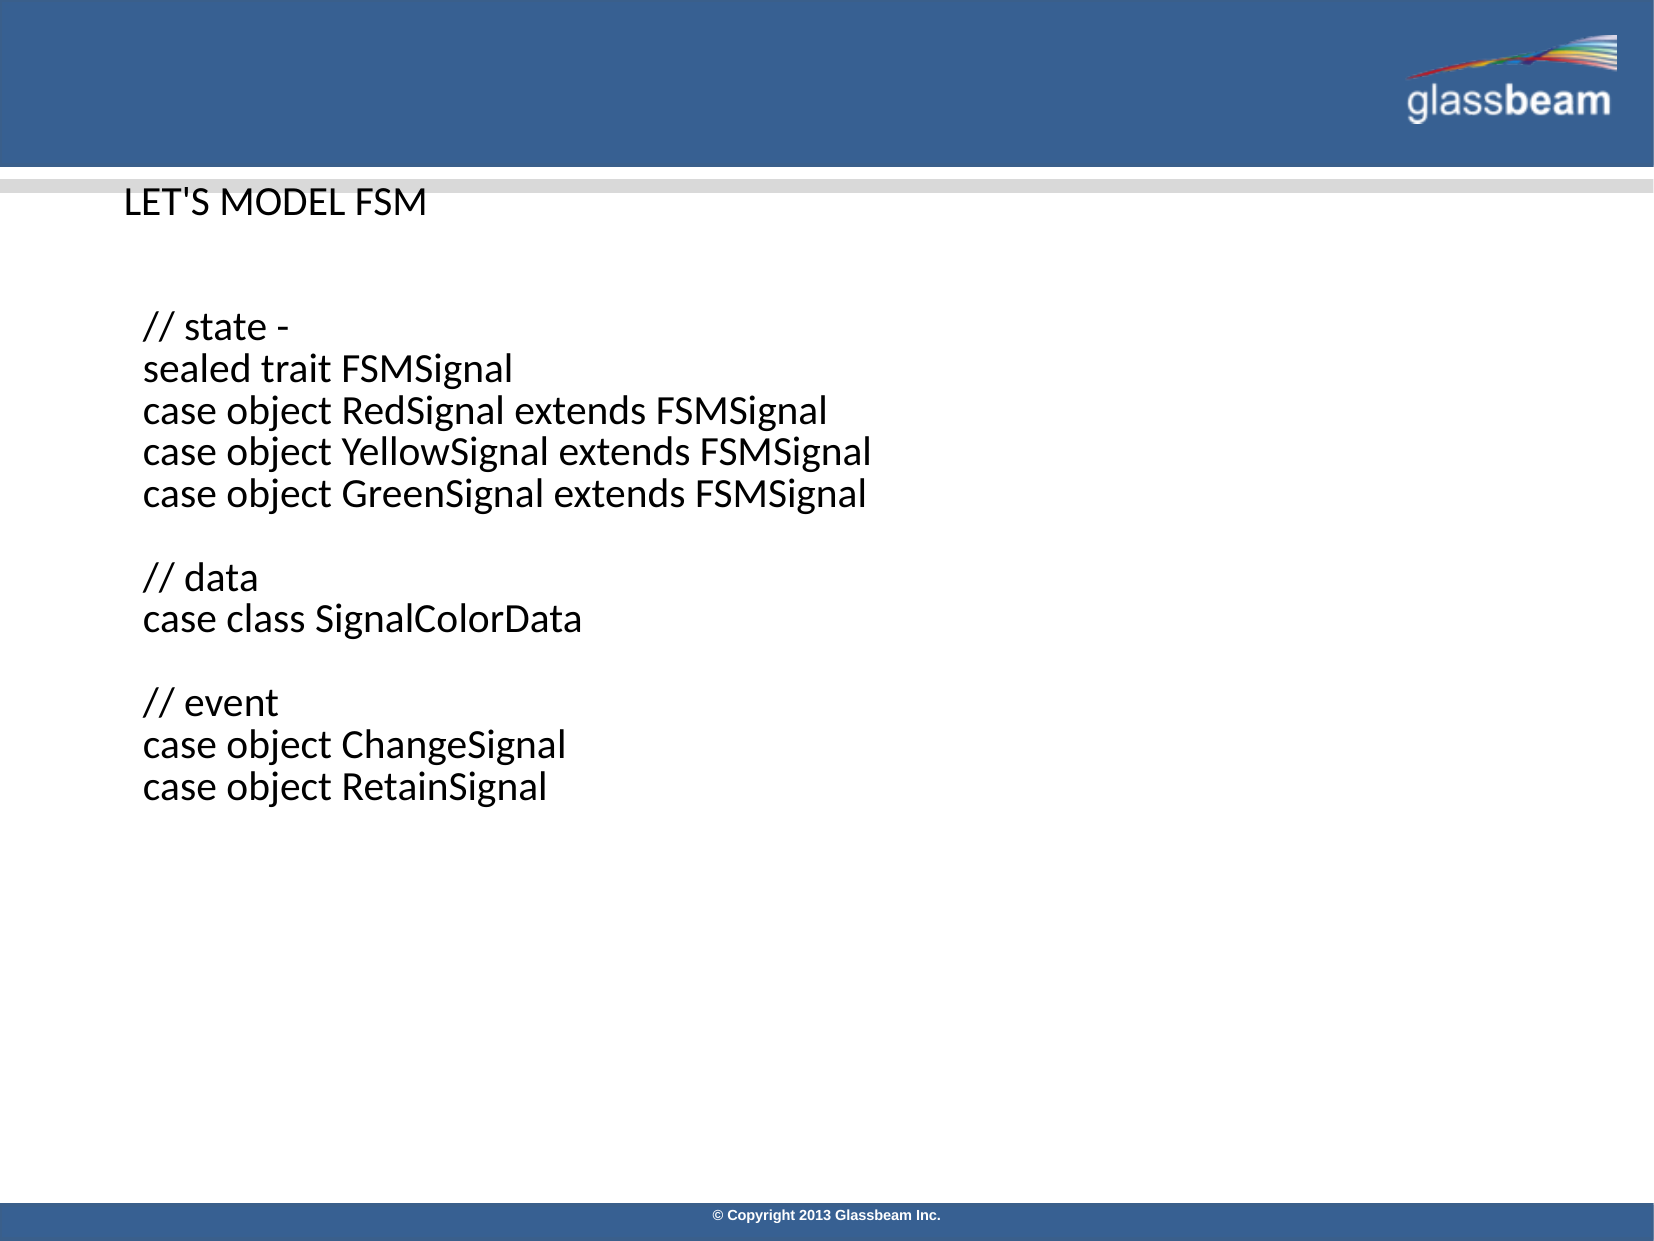

# LET'S MODEL FSM // state - sealed trait FSMSignal case object RedSignal extends FSMSignal case object YellowSignal extends FSMSignal case object GreenSignal extends FSMSignal // data case class SignalColorData // event case object ChangeSignal case object RetainSignal